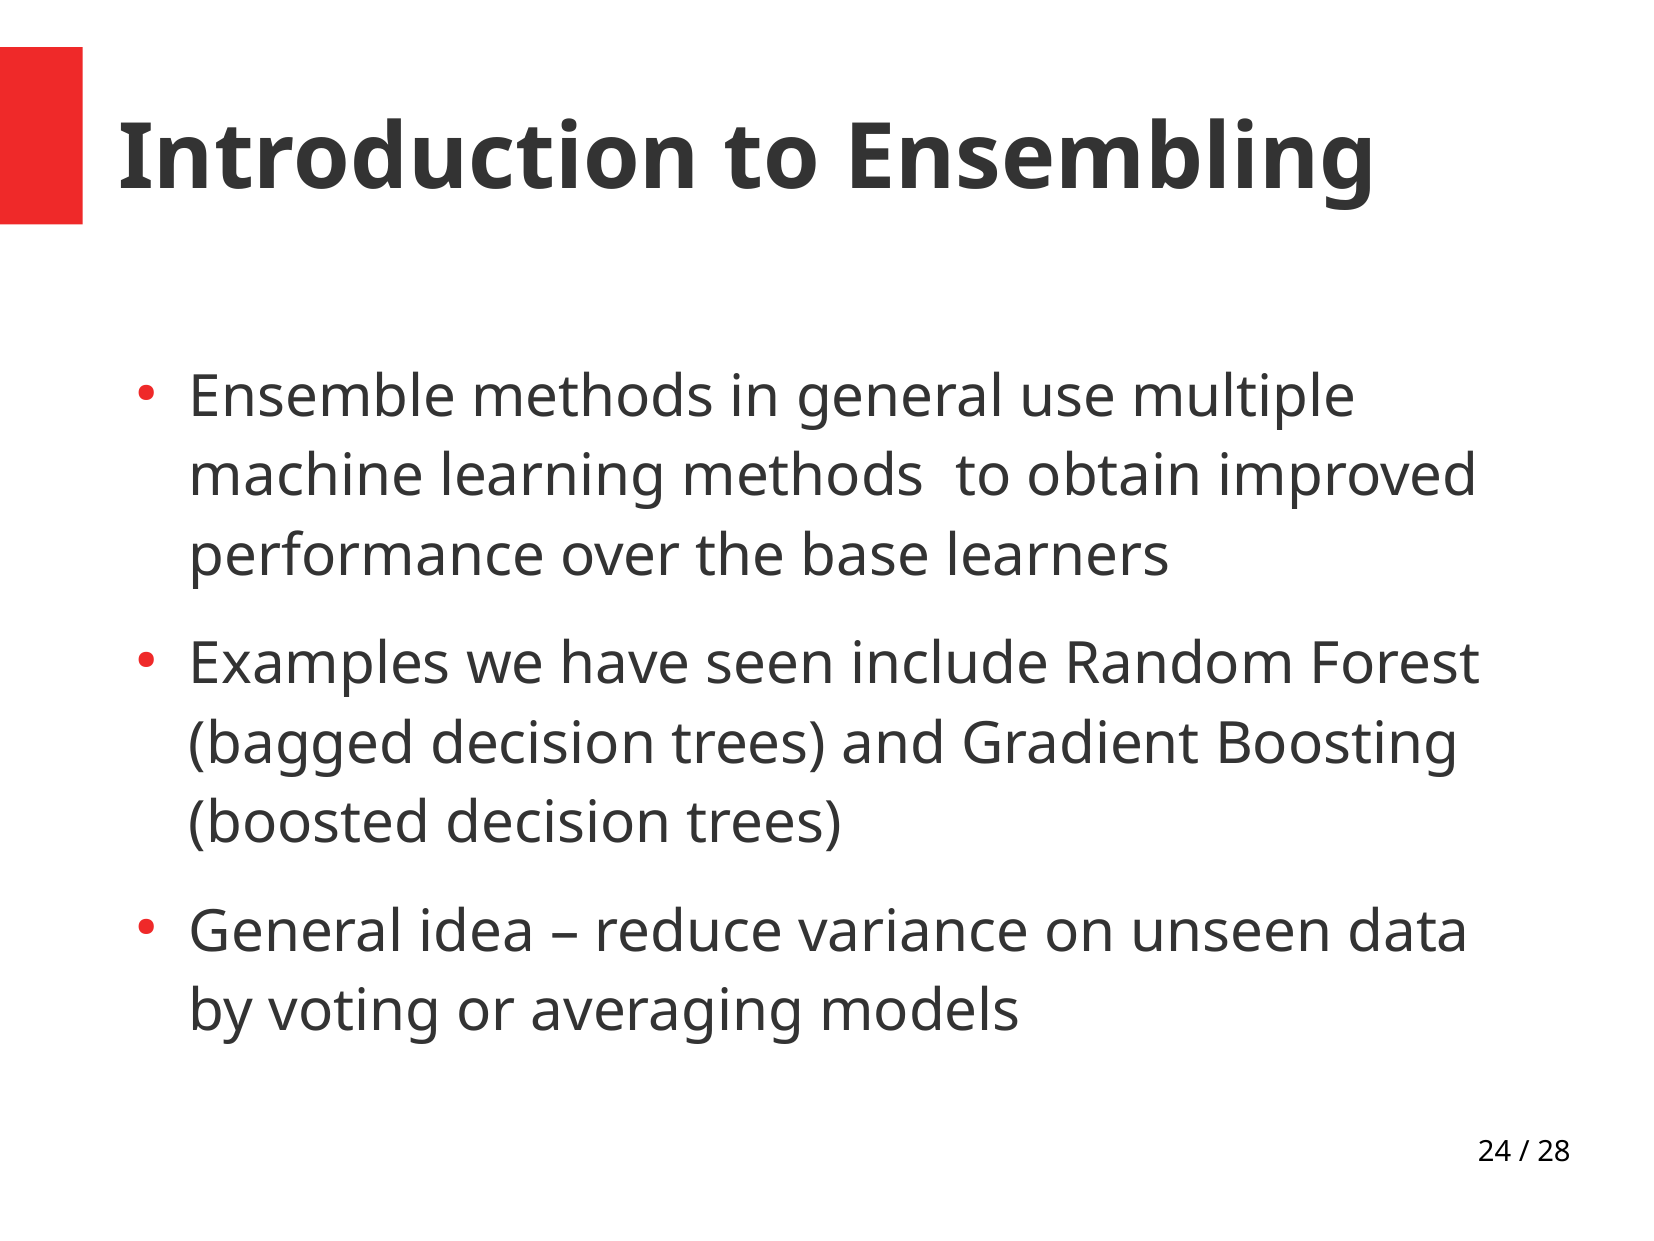

# Introduction to Ensembling
Ensemble methods in general use multiple machine learning methods to obtain improved performance over the base learners
Examples we have seen include Random Forest (bagged decision trees) and Gradient Boosting (boosted decision trees)
General idea – reduce variance on unseen data by voting or averaging models
24